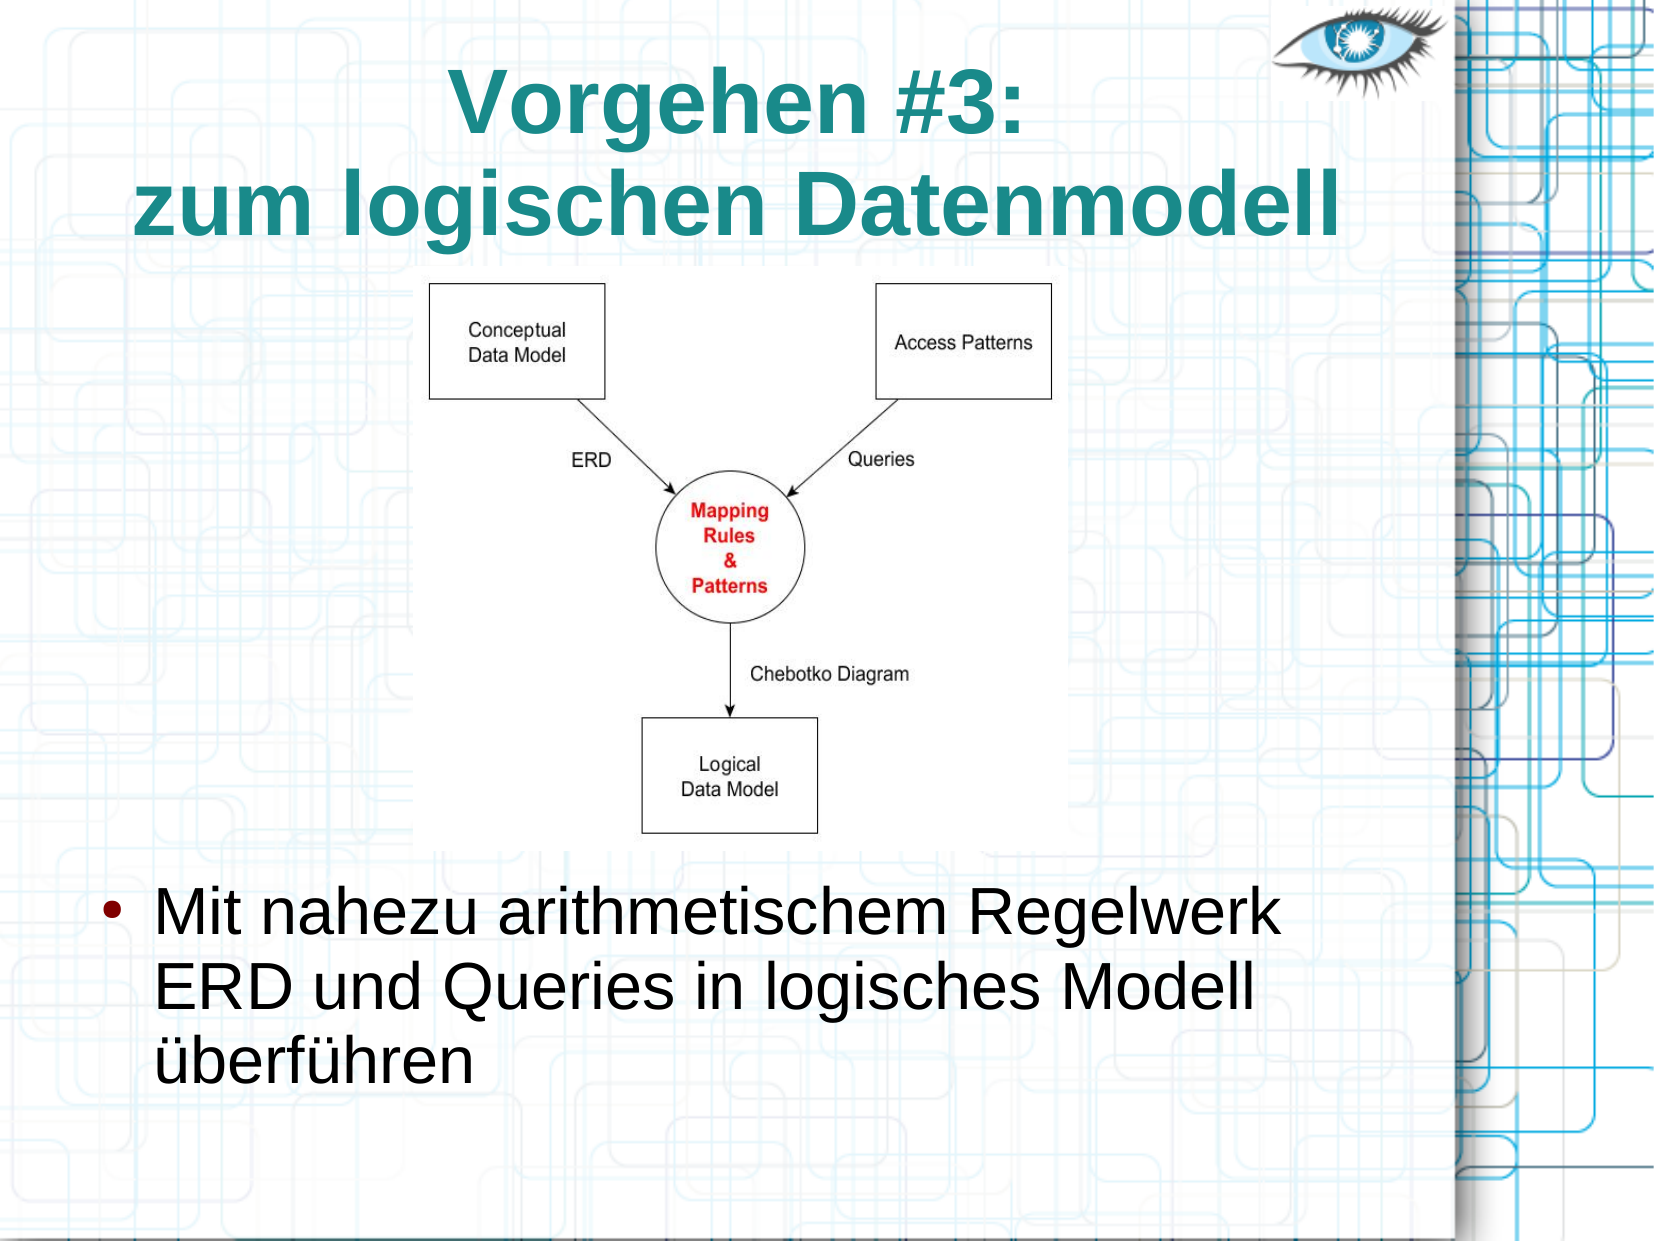

# Vorgehen #3: zum logischen Datenmodell
Mit nahezu arithmetischem Regelwerk ERD und Queries in logisches Modell überführen